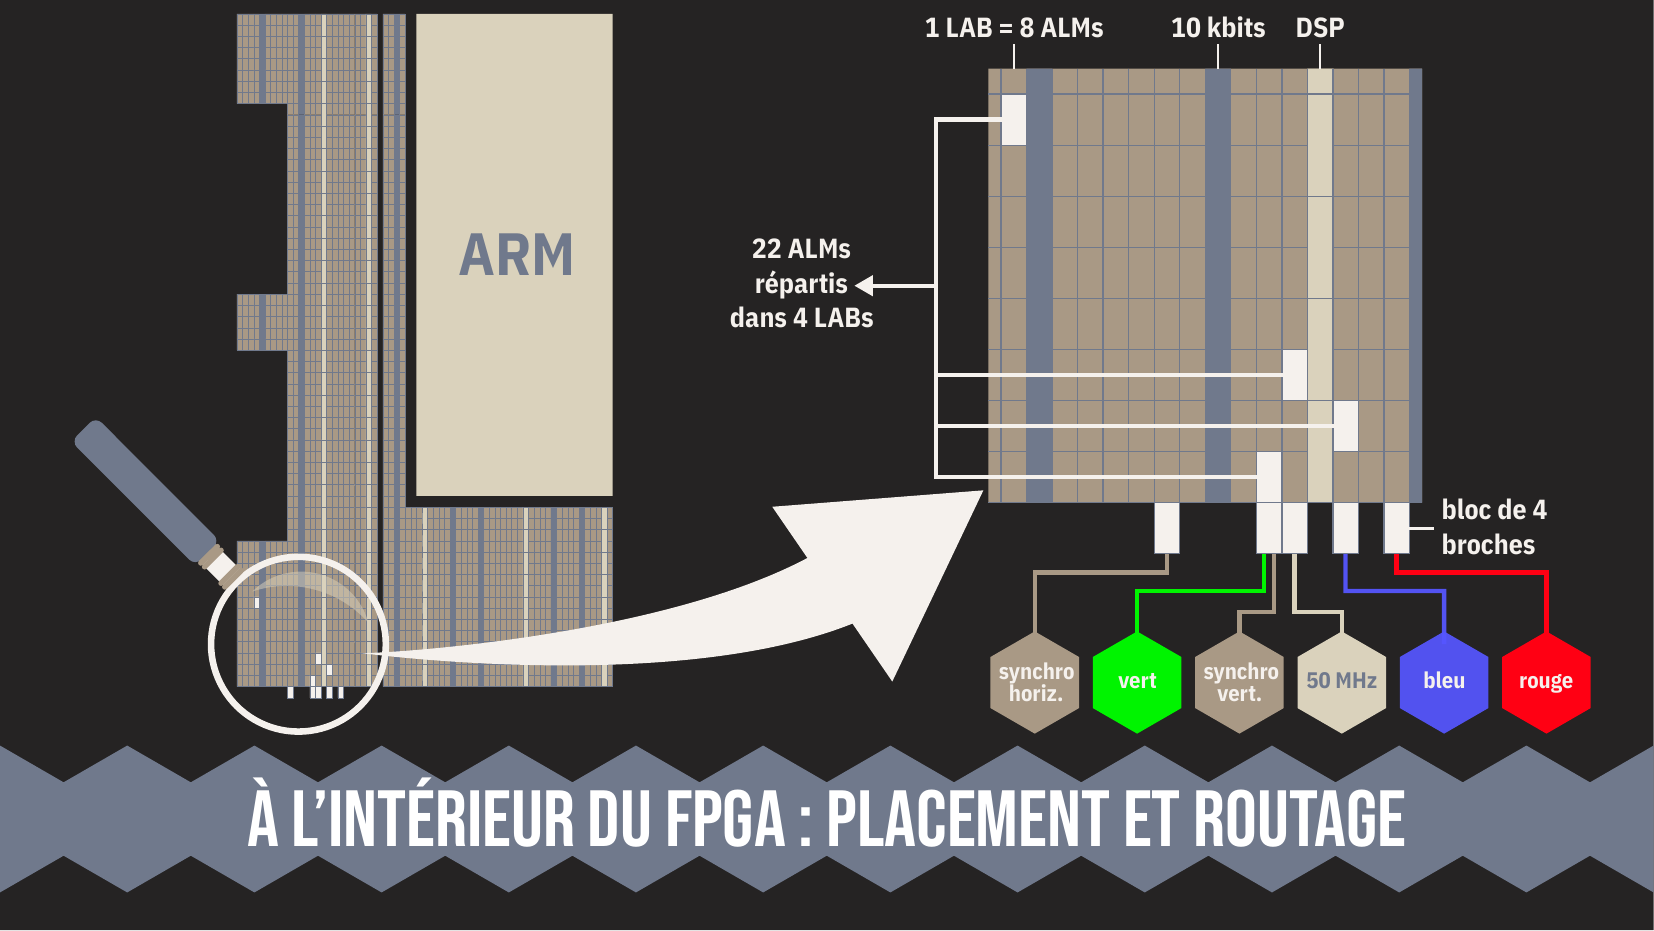

# À l’intérieur du FPGA : placement et routage